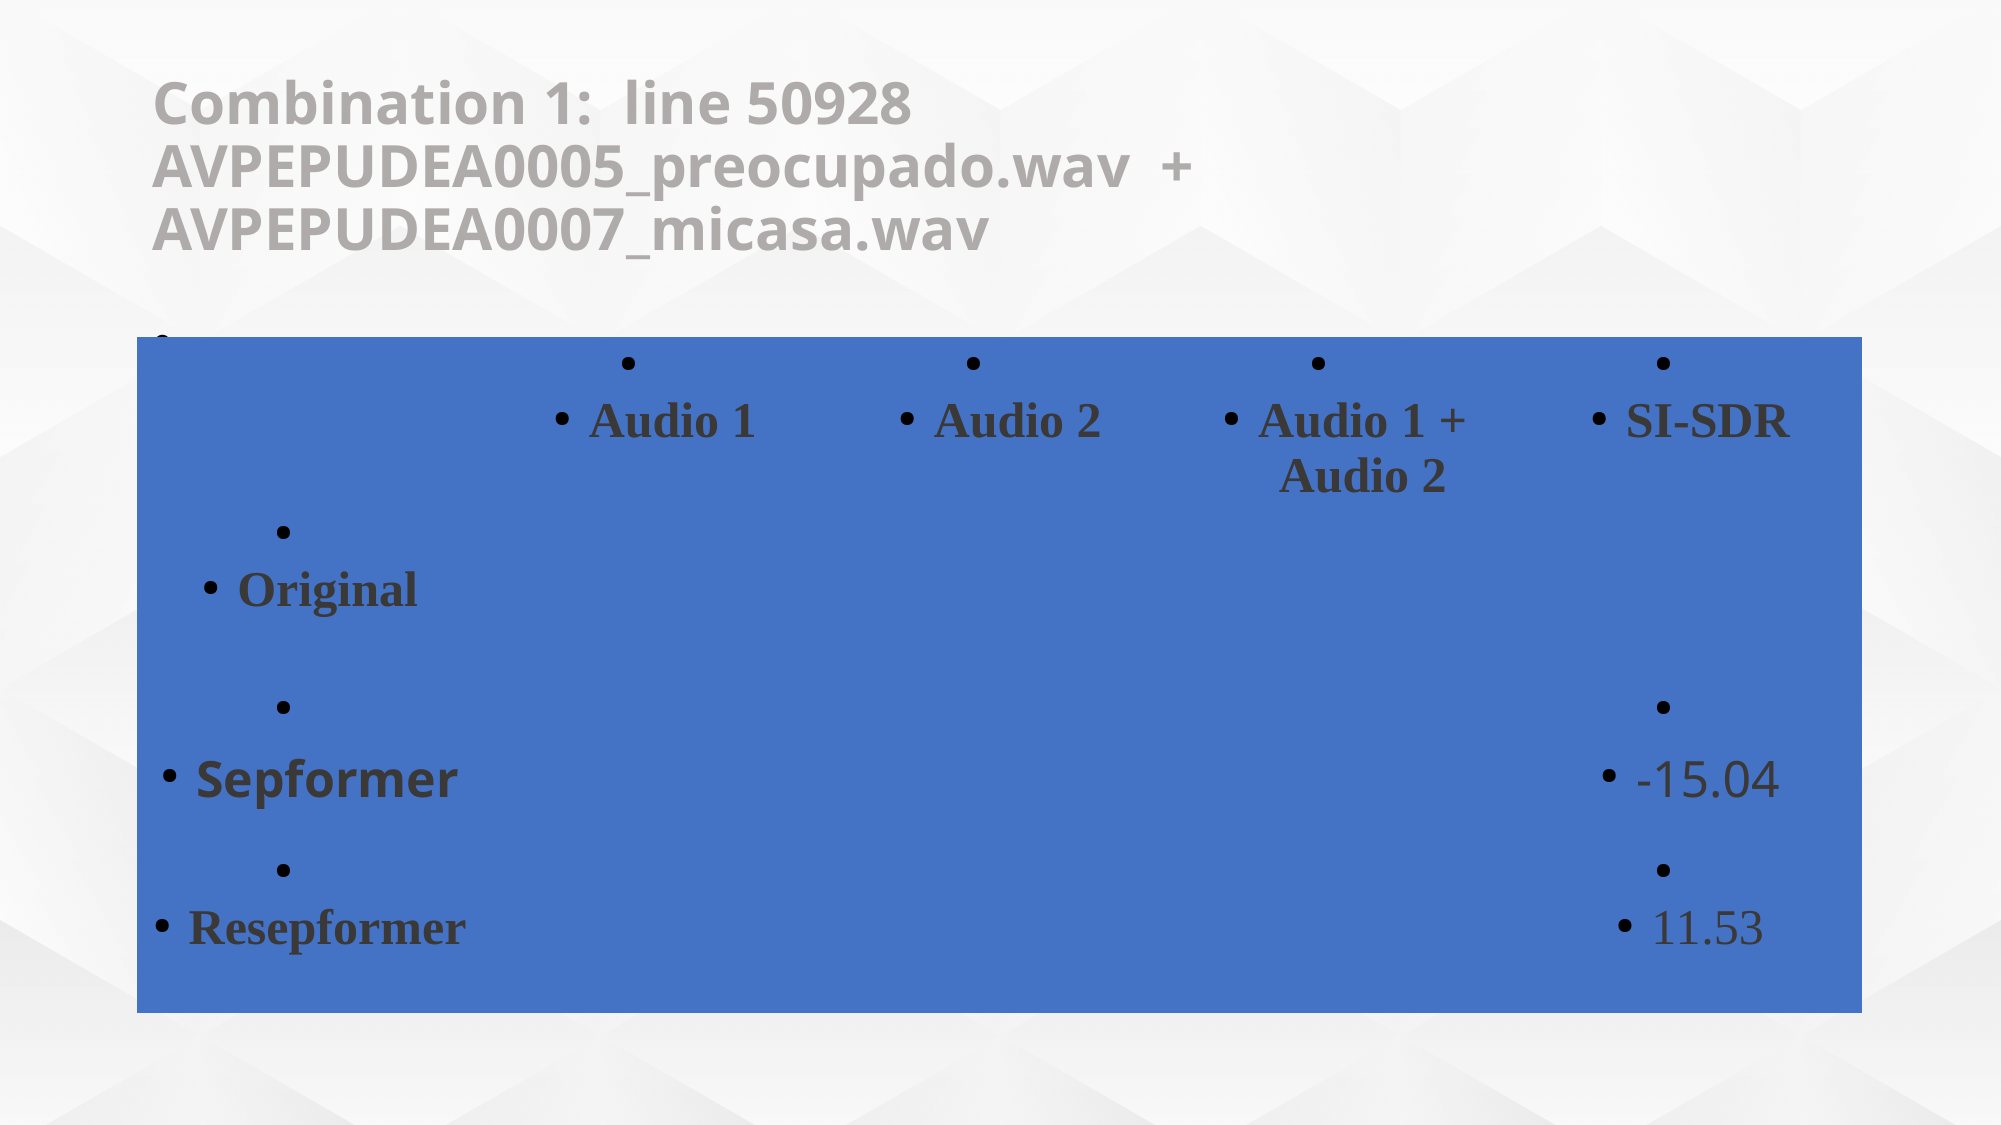

# Combination 1: line 50928 AVPEPUDEA0005_preocupado.wav + AVPEPUDEA0007_micasa.wav
| | Audio 1 | Audio 2 | Audio 1 + Audio 2 | SI-SDR |
| --- | --- | --- | --- | --- |
| Original | | | | |
| Sepformer | | | | -15.04 |
| Resepformer | | | | 11.53 |